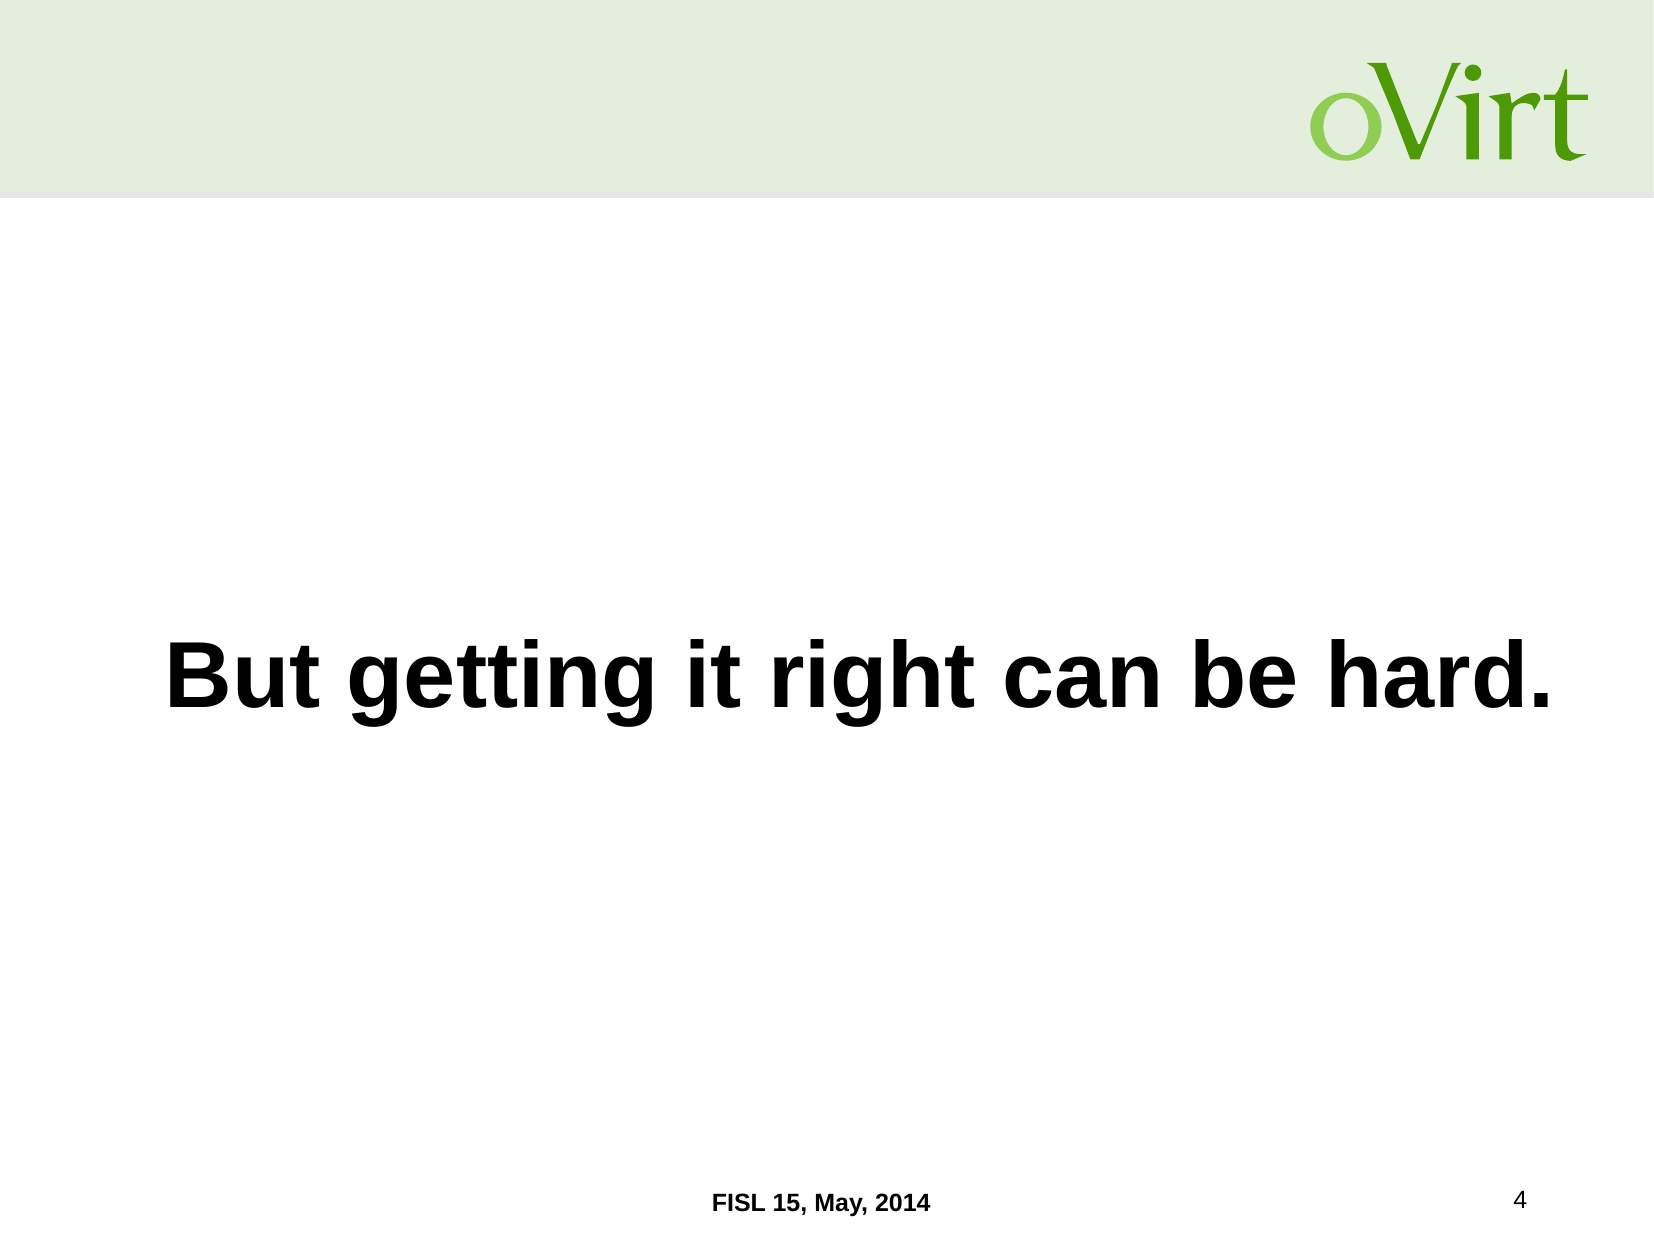

But getting it right can be hard.